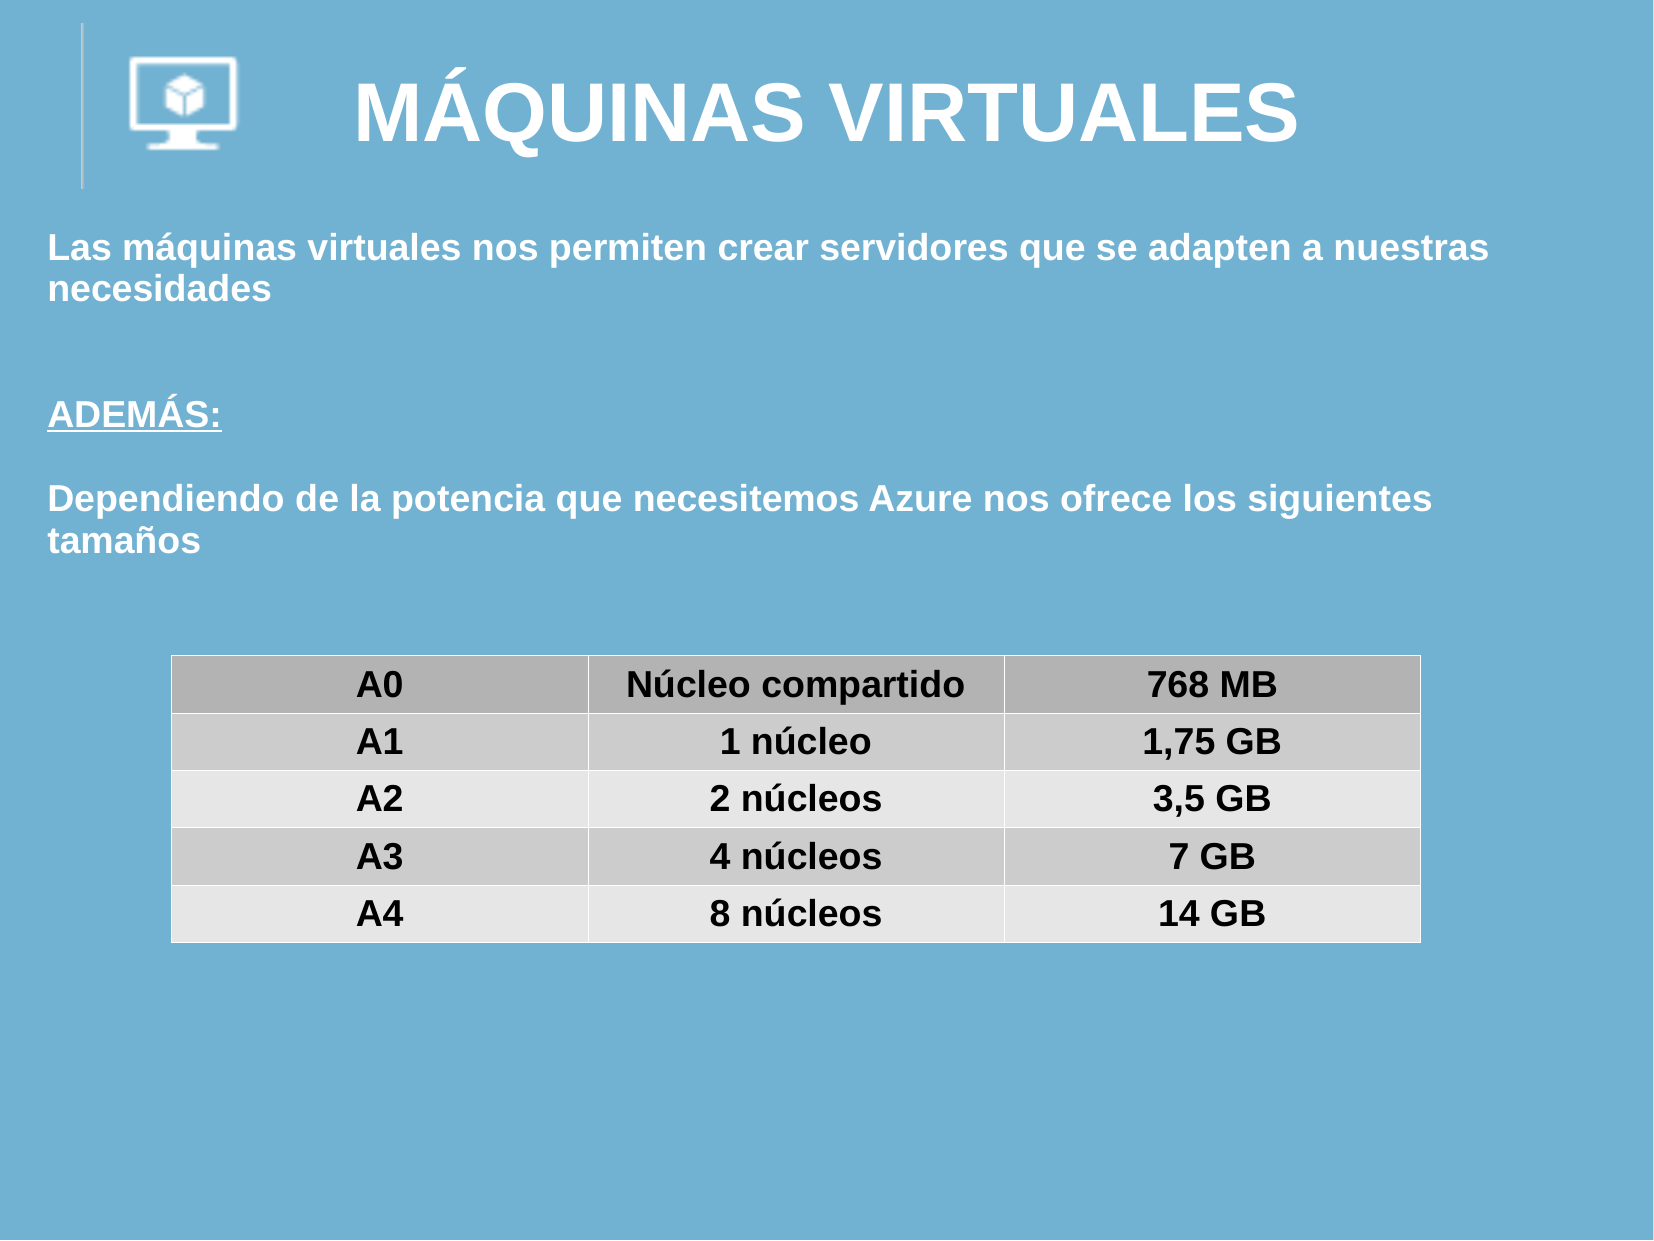

MÁQUINAS VIRTUALES
Las máquinas virtuales nos permiten crear servidores que se adapten a nuestras necesidades
ADEMÁS:
Dependiendo de la potencia que necesitemos Azure nos ofrece los siguientes tamaños
| A0 | Núcleo compartido | 768 MB |
| --- | --- | --- |
| A1 | 1 núcleo | 1,75 GB |
| A2 | 2 núcleos | 3,5 GB |
| A3 | 4 núcleos | 7 GB |
| A4 | 8 núcleos | 14 GB |